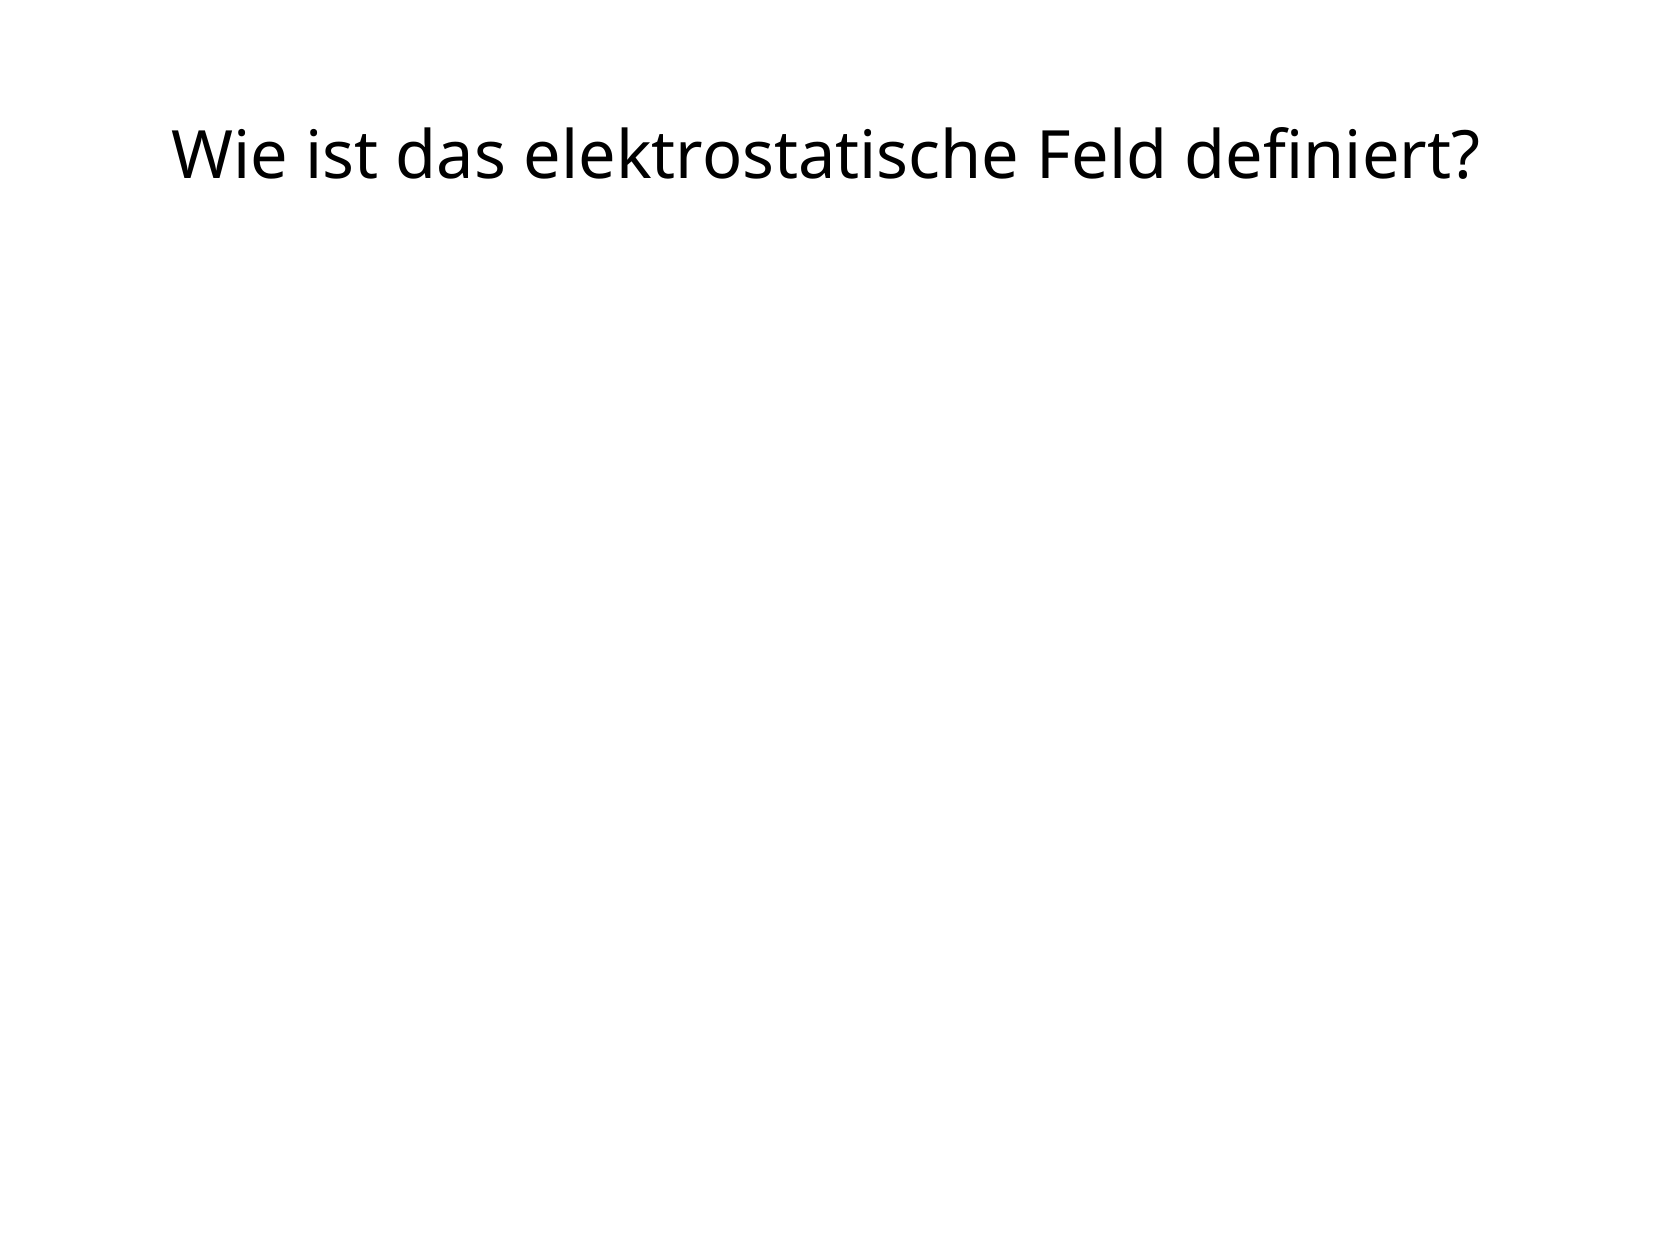

# Wie ist das elektrostatische Feld definiert?